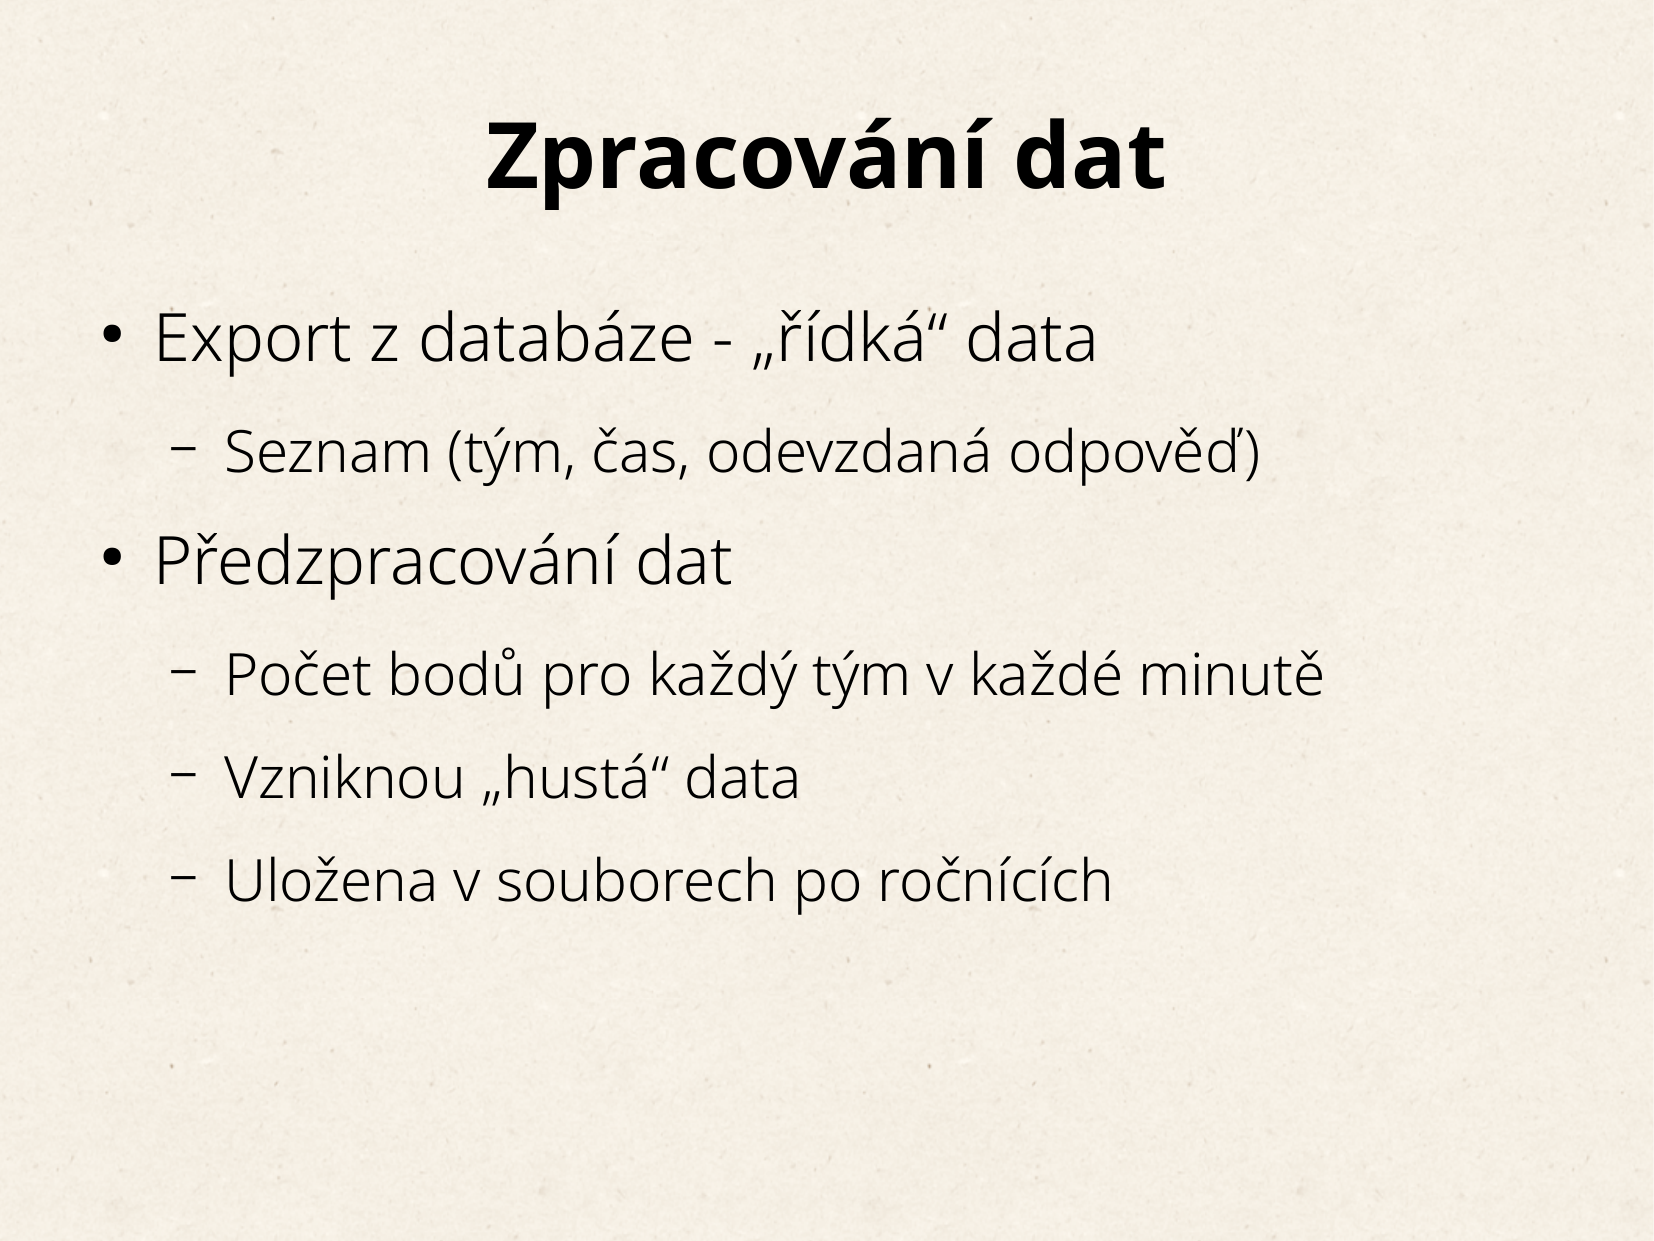

# Zpracování dat
Export z databáze - „řídká“ data
Seznam (tým, čas, odevzdaná odpověď)
Předzpracování dat
Počet bodů pro každý tým v každé minutě
Vzniknou „hustá“ data
Uložena v souborech po ročnících